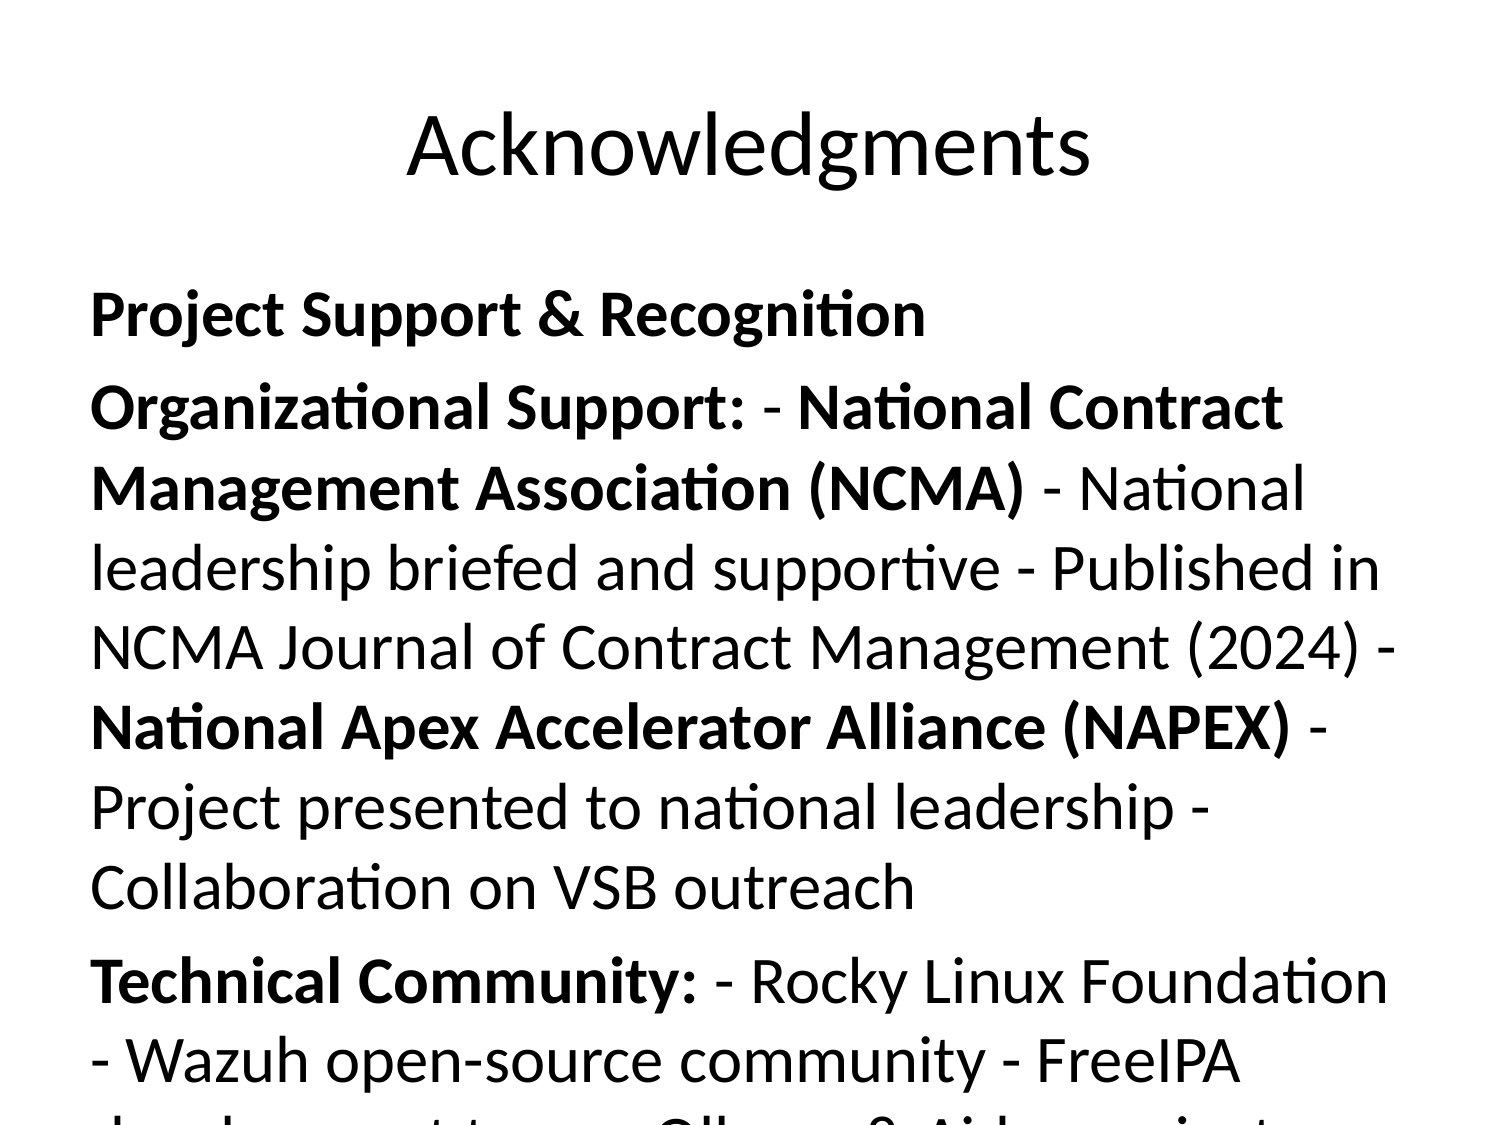

# Acknowledgments
Project Support & Recognition
Organizational Support: - National Contract Management Association (NCMA) - National leadership briefed and supportive - Published in NCMA Journal of Contract Management (2024) - National Apex Accelerator Alliance (NAPEX) - Project presented to national leadership - Collaboration on VSB outreach
Technical Community: - Rocky Linux Foundation - Wazuh open-source community - FreeIPA development team - Ollama & Aider projects